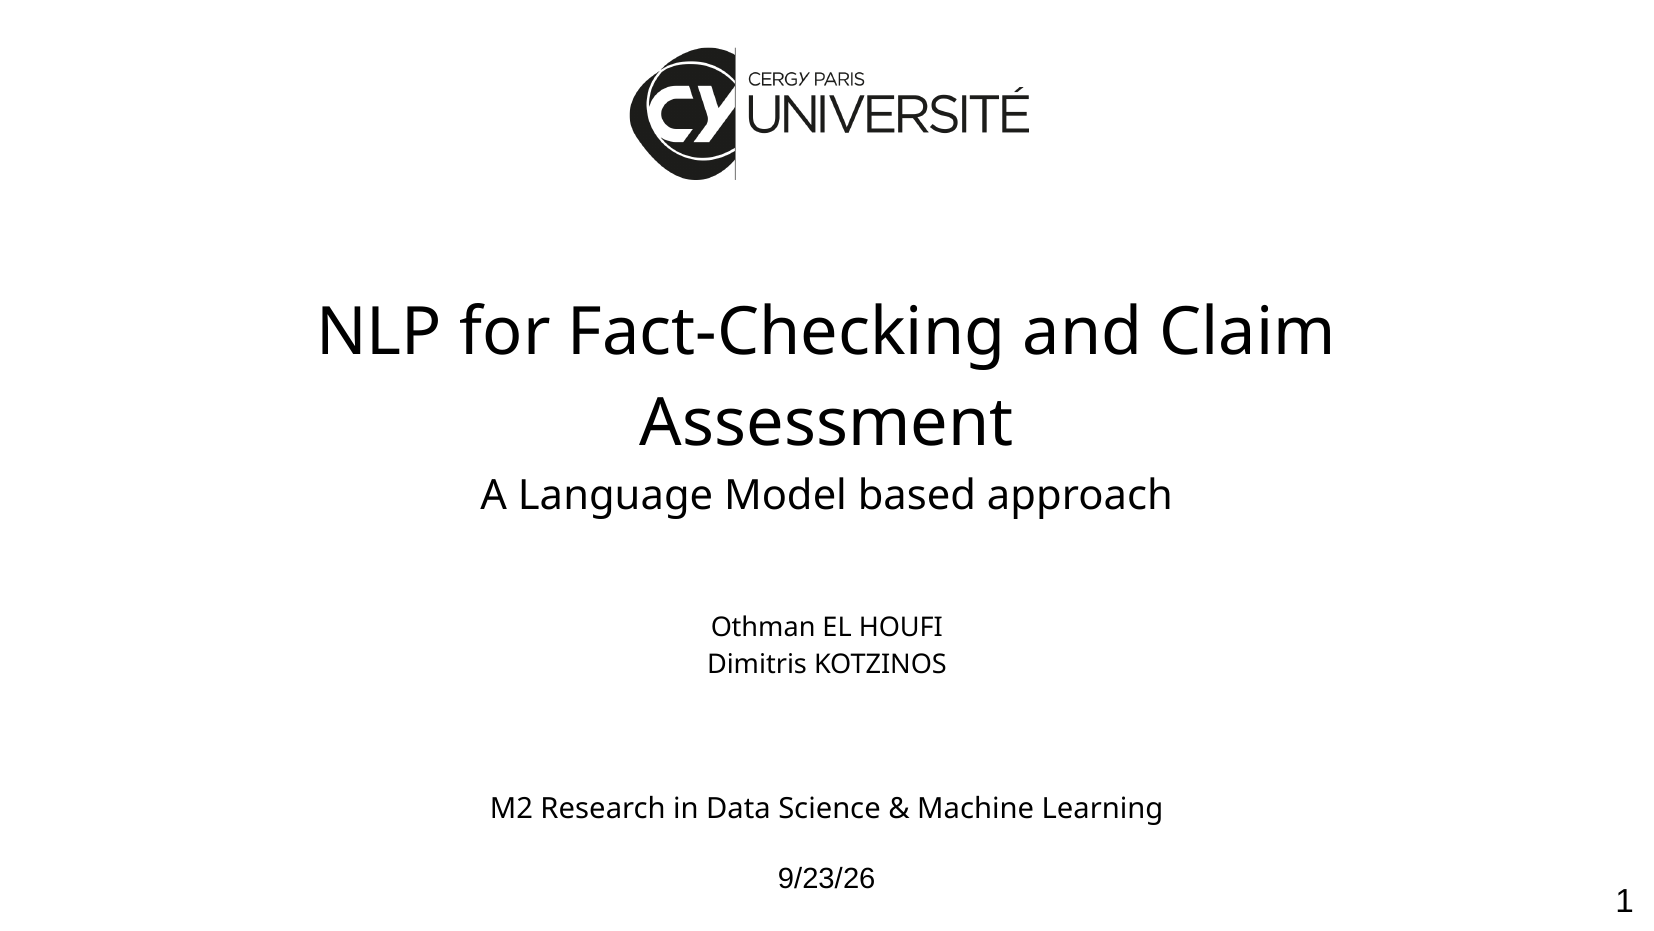

NLP for Fact-Checking and Claim Assessment
A Language Model based approach
Othman EL HOUFI
Dimitris KOTZINOS
M2 Research in Data Science & Machine Learning